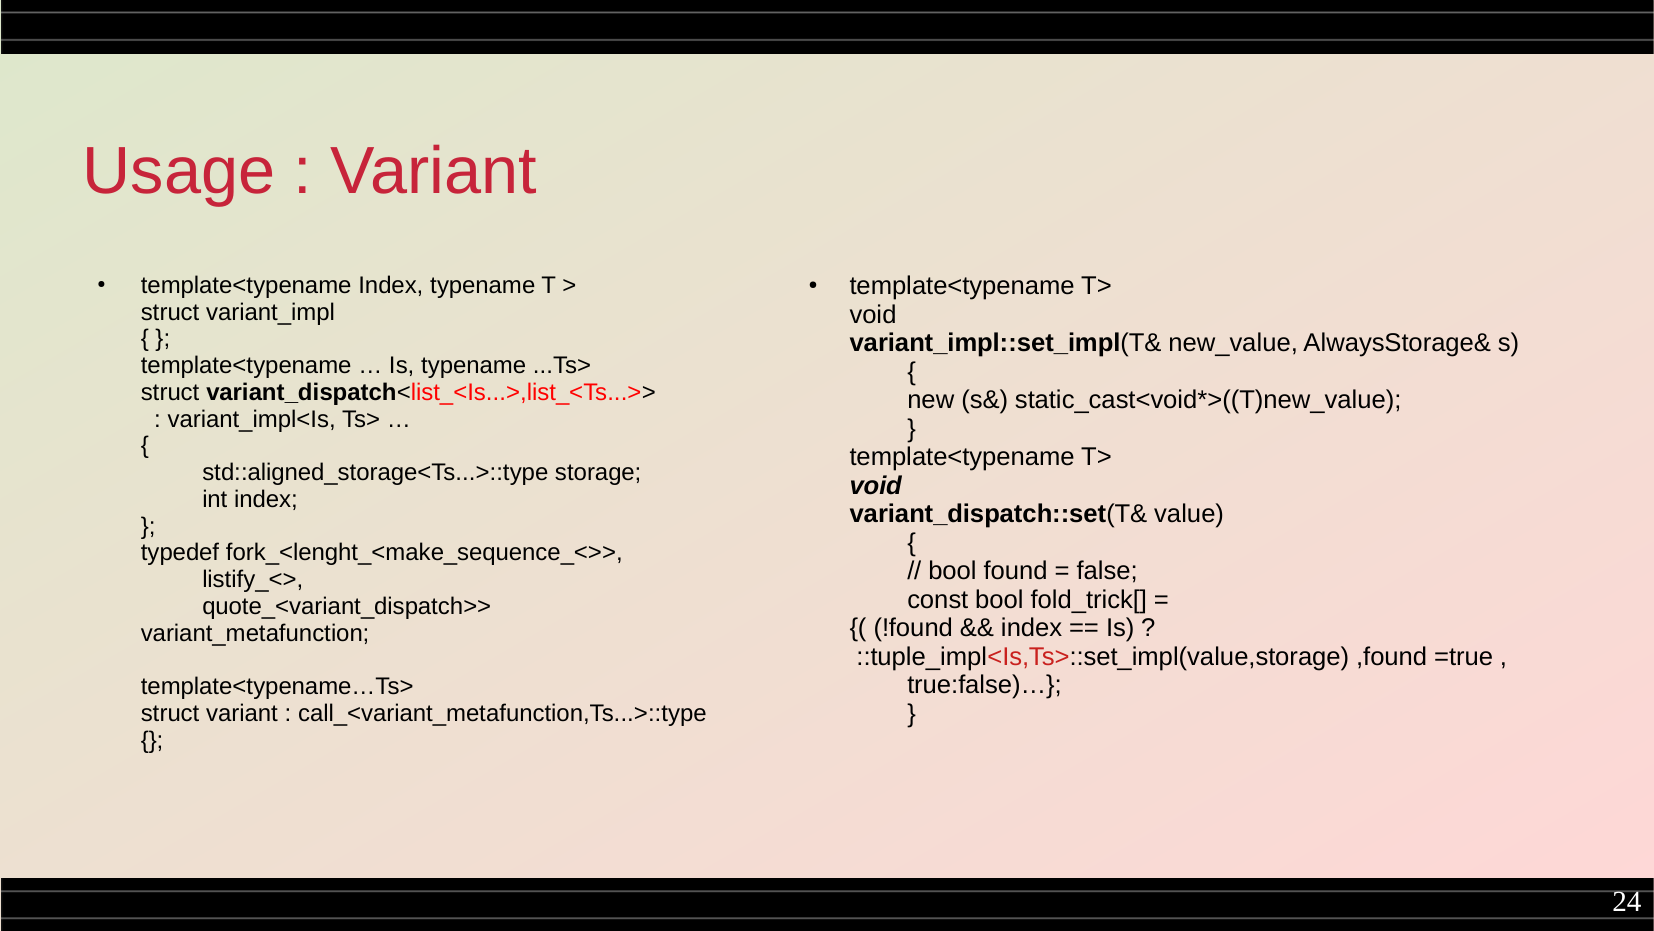

# Usage : Variant
template<typename Index, typename T >
struct variant_impl
{ };
template<typename … Is, typename ...Ts>
struct variant_dispatch<list_<Is...>,list_<Ts...>>
 : variant_impl<Is, Ts> …
{
	std::aligned_storage<Ts...>::type storage;
	int index;
};
typedef fork_<lenght_<make_sequence_<>>,
		listify_<>,
		quote_<variant_dispatch>>
variant_metafunction;
template<typename…Ts>
struct variant : call_<variant_metafunction,Ts...>::type
{};
template<typename T>
void
variant_impl::set_impl(T& new_value, AlwaysStorage& s)
	{
	new (s&) static_cast<void*>((T)new_value);
 	}
template<typename T>
void
variant_dispatch::set(T& value)
	{
	// bool found = false;
 	const bool fold_trick[] =
{( (!found && index == Is) ?
 ::tuple_impl<Is,Ts>::set_impl(value,storage) ,found =true ,
						true:false)…};
 	}